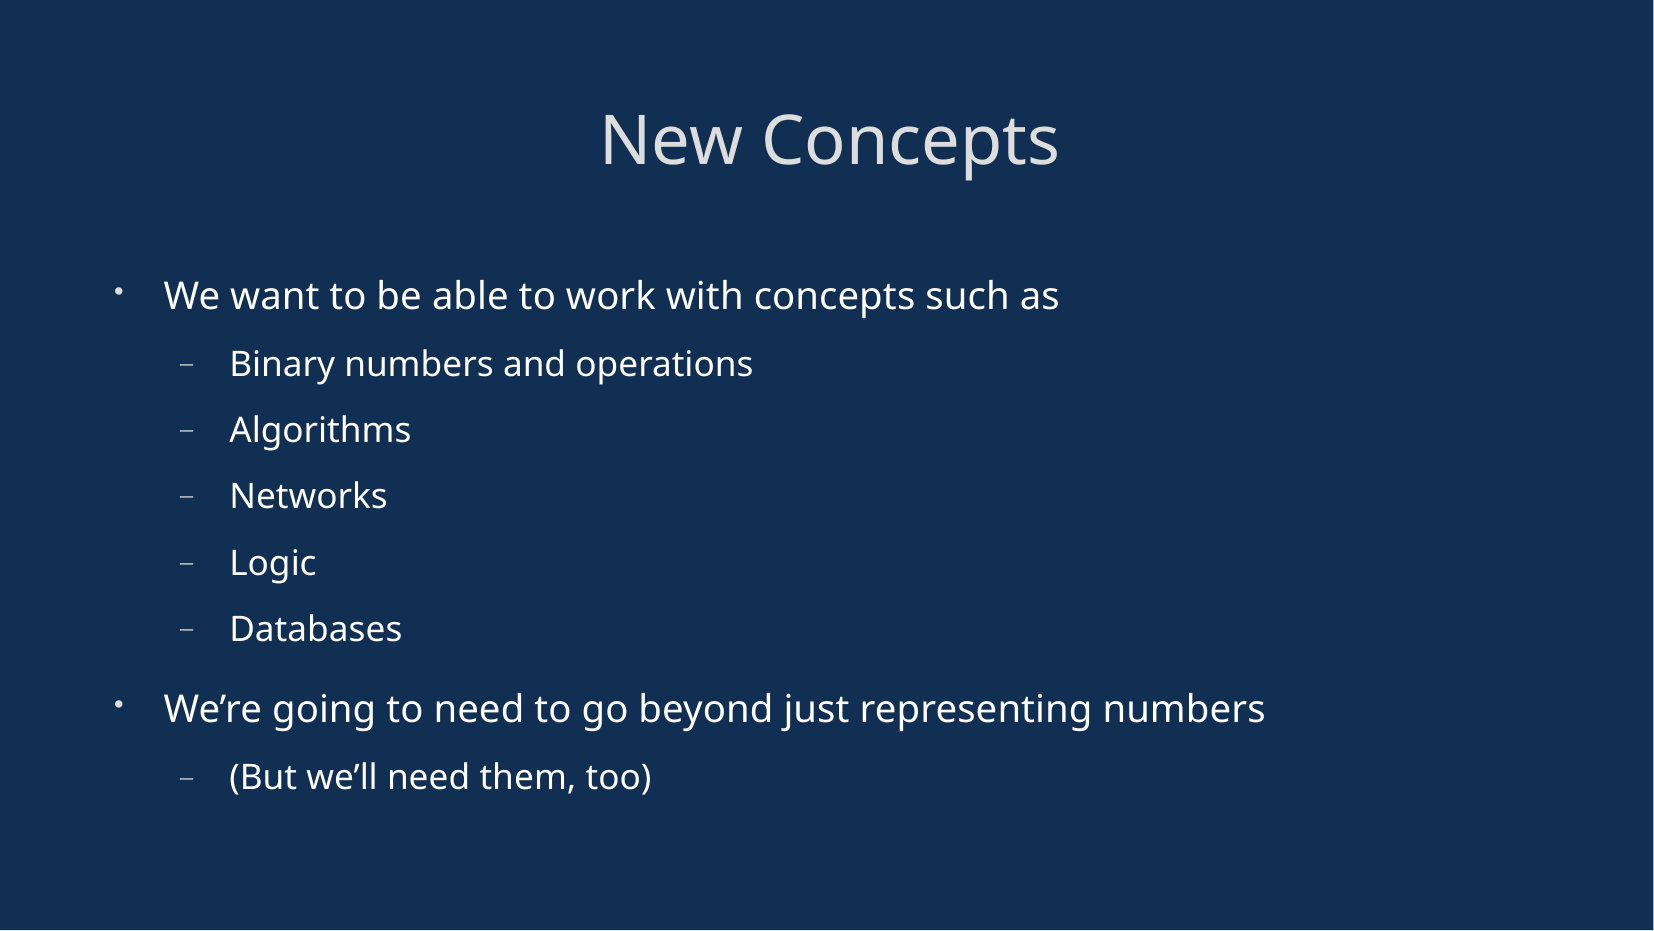

# New Concepts
We want to be able to work with concepts such as
Binary numbers and operations
Algorithms
Networks
Logic
Databases
We’re going to need to go beyond just representing numbers
(But we’ll need them, too)